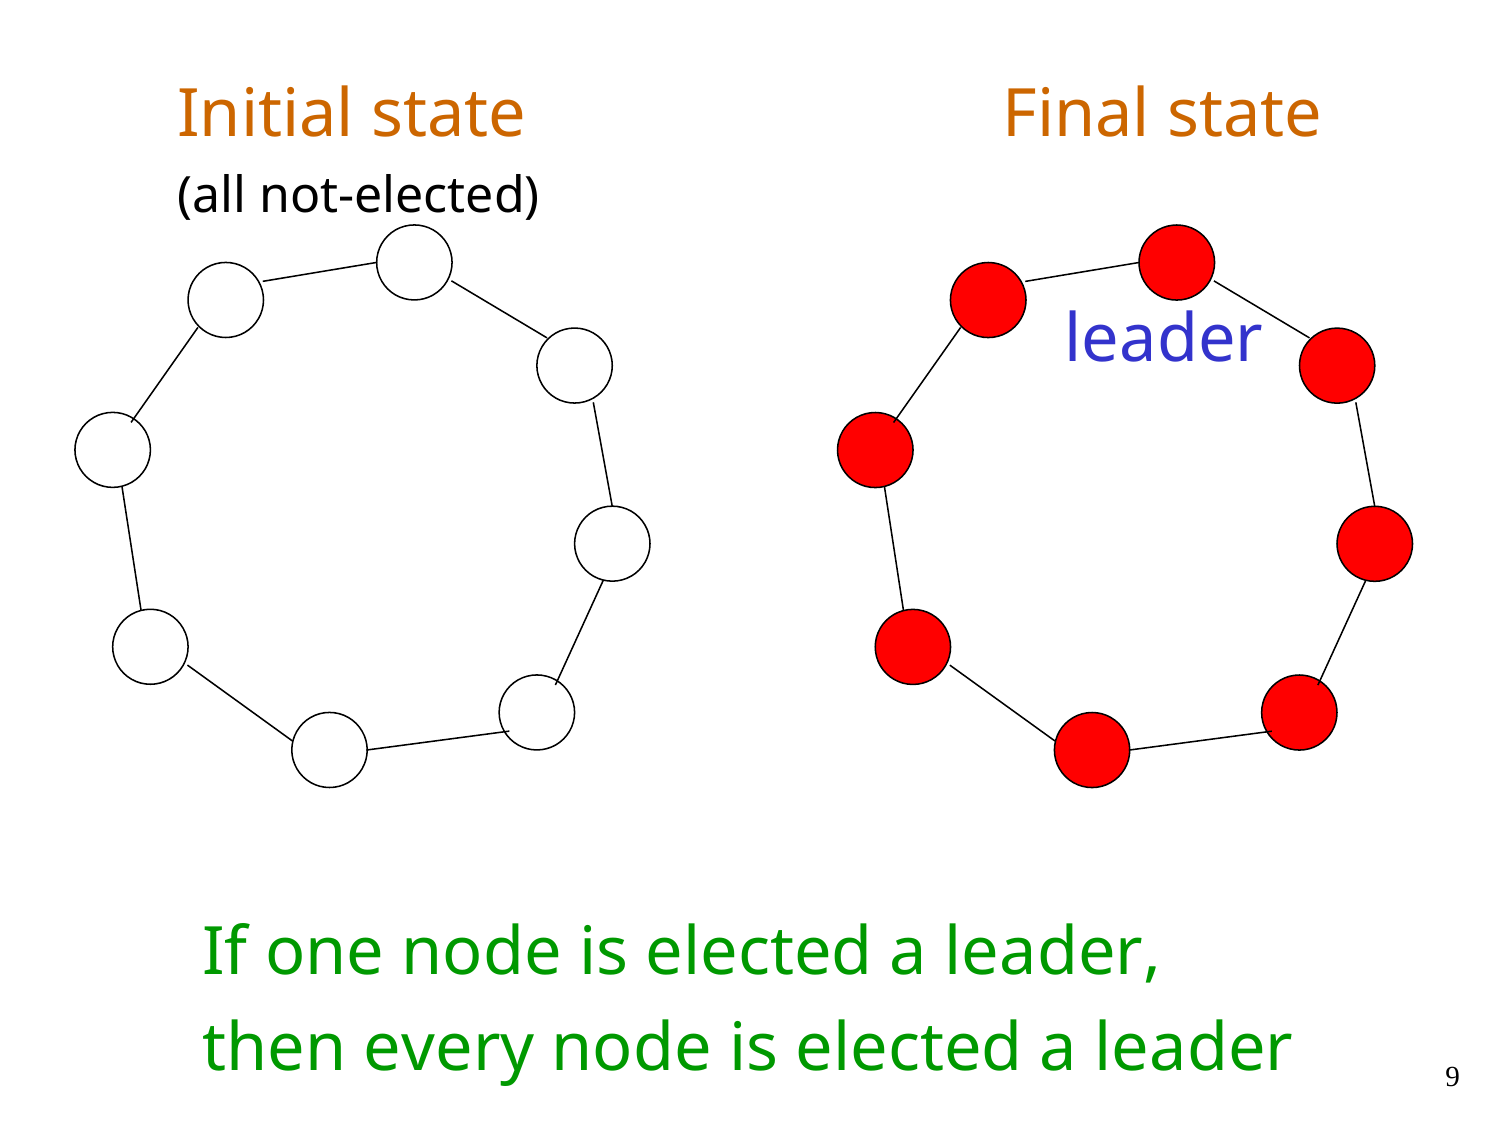

Initial state
(all not-elected)
Final state
leader
If one node is elected a leader,
then every node is elected a leader